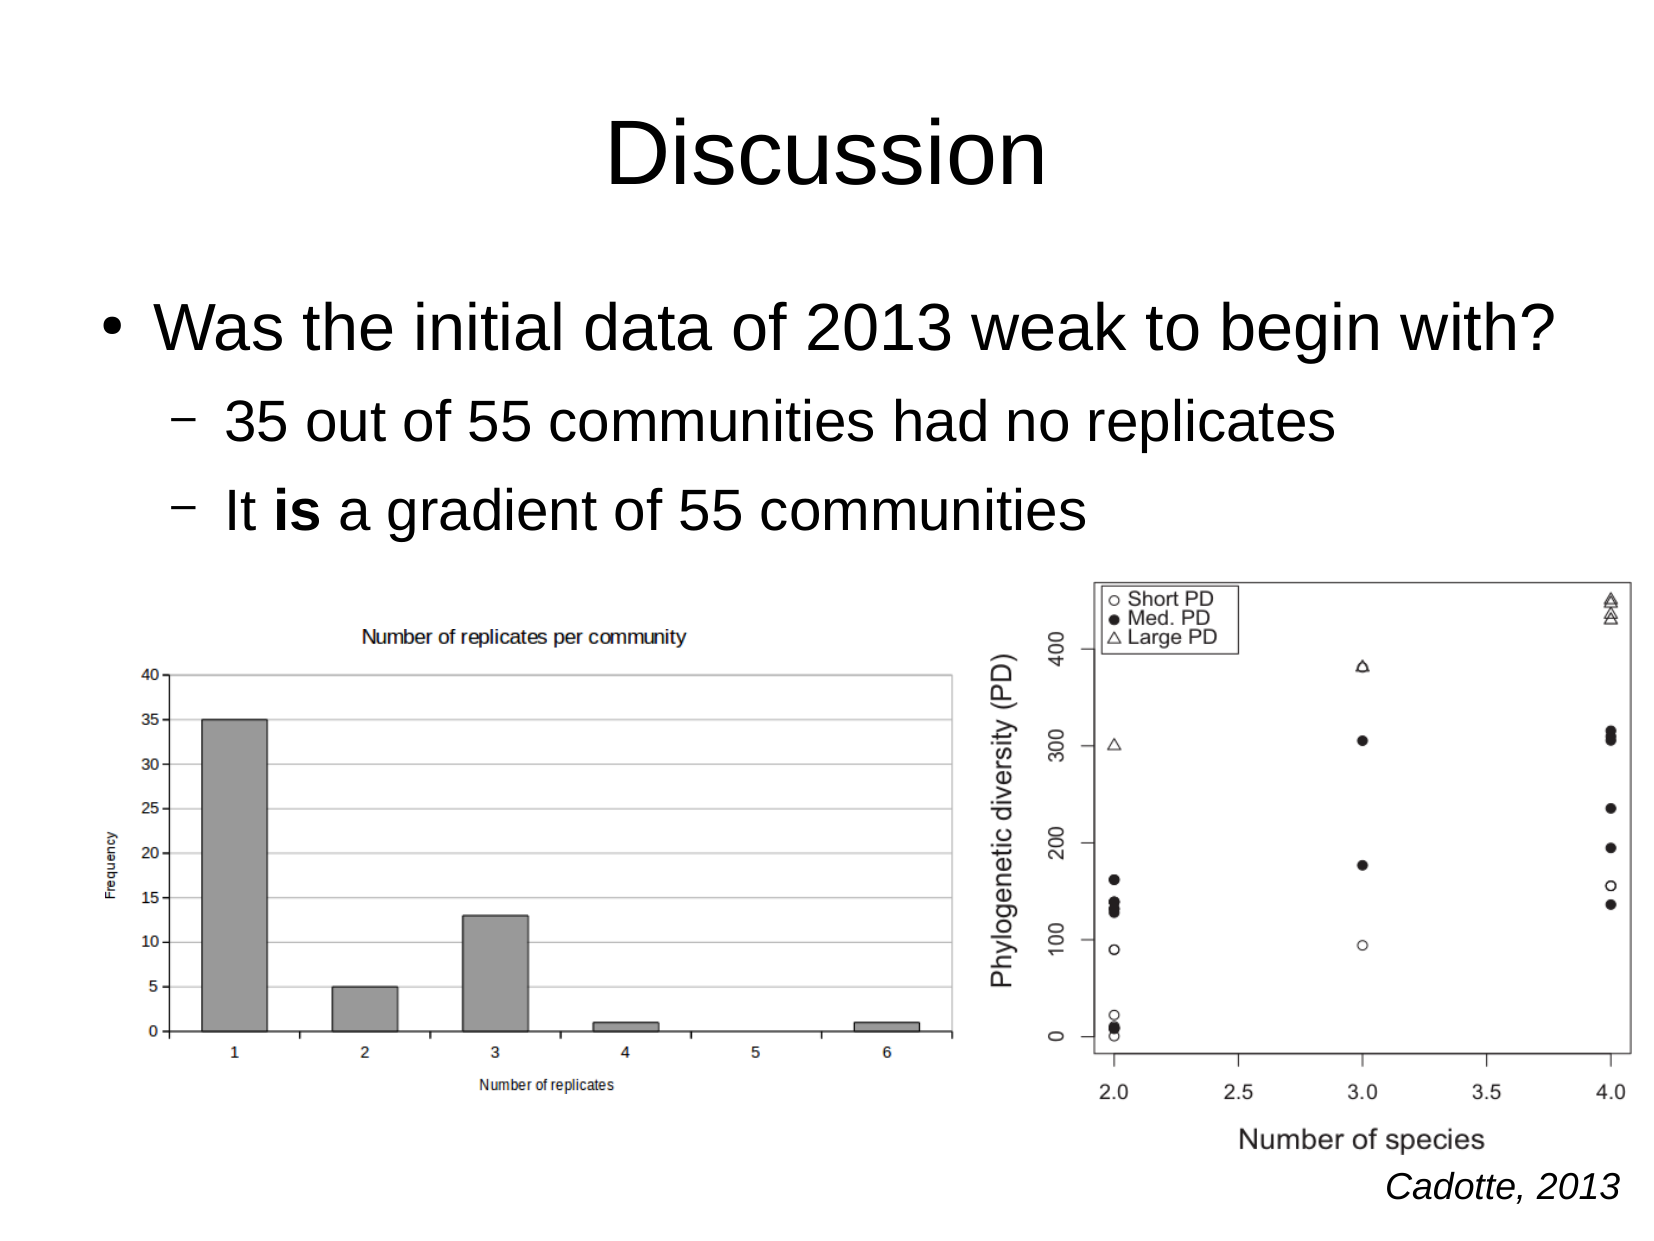

# Discussion
Was the initial data of 2013 weak to begin with?
35 out of 55 communities had no replicates
It is a gradient of 55 communities
Cadotte, 2013